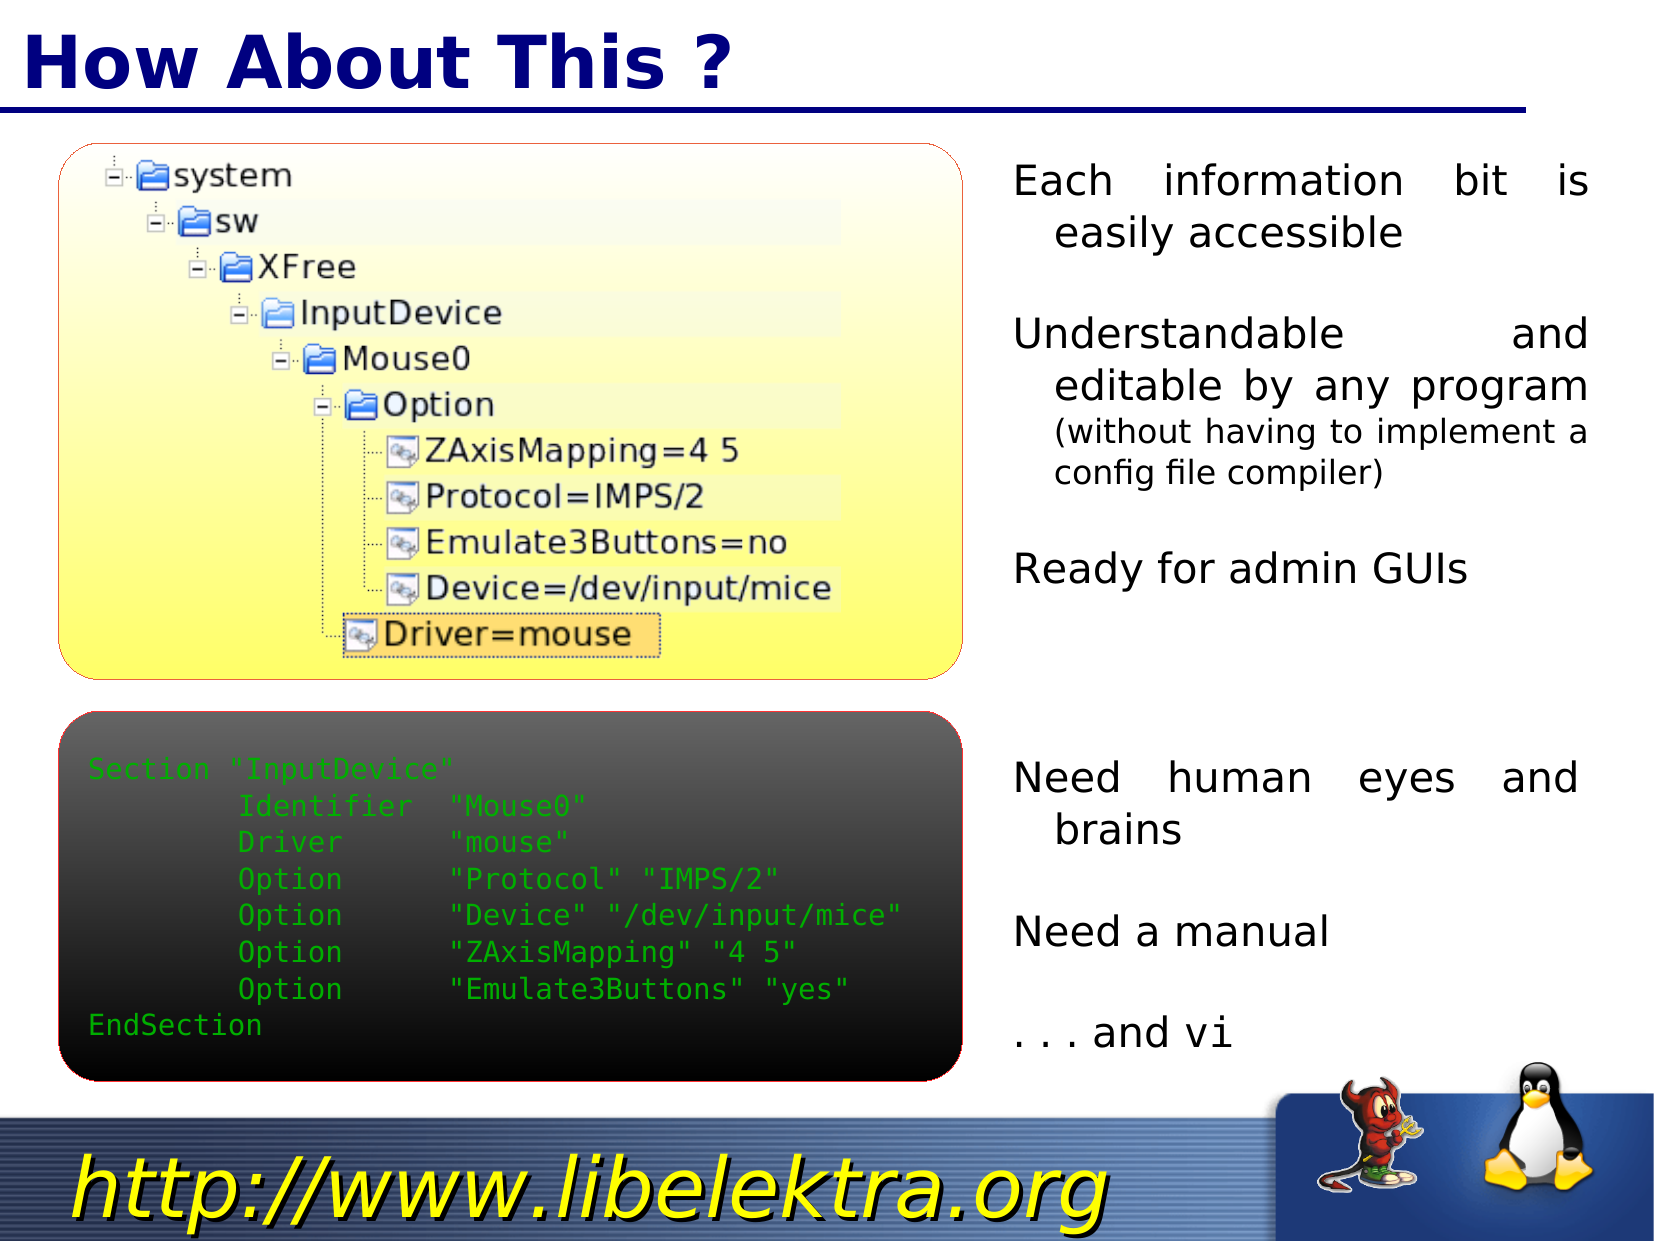

How About This ?
Each information bit is easily accessible
Understandable and editable by any program (without having to implement a config file compiler)
Ready for admin GUIs
Section "InputDevice"
	Identifier "Mouse0"
	Driver "mouse"
	Option "Protocol" "IMPS/2"
	Option "Device" "/dev/input/mice"
	Option "ZAxisMapping" "4 5"
	Option "Emulate3Buttons" "yes"
EndSection
# Need human eyes and brains
Need a manual
. . . and vi